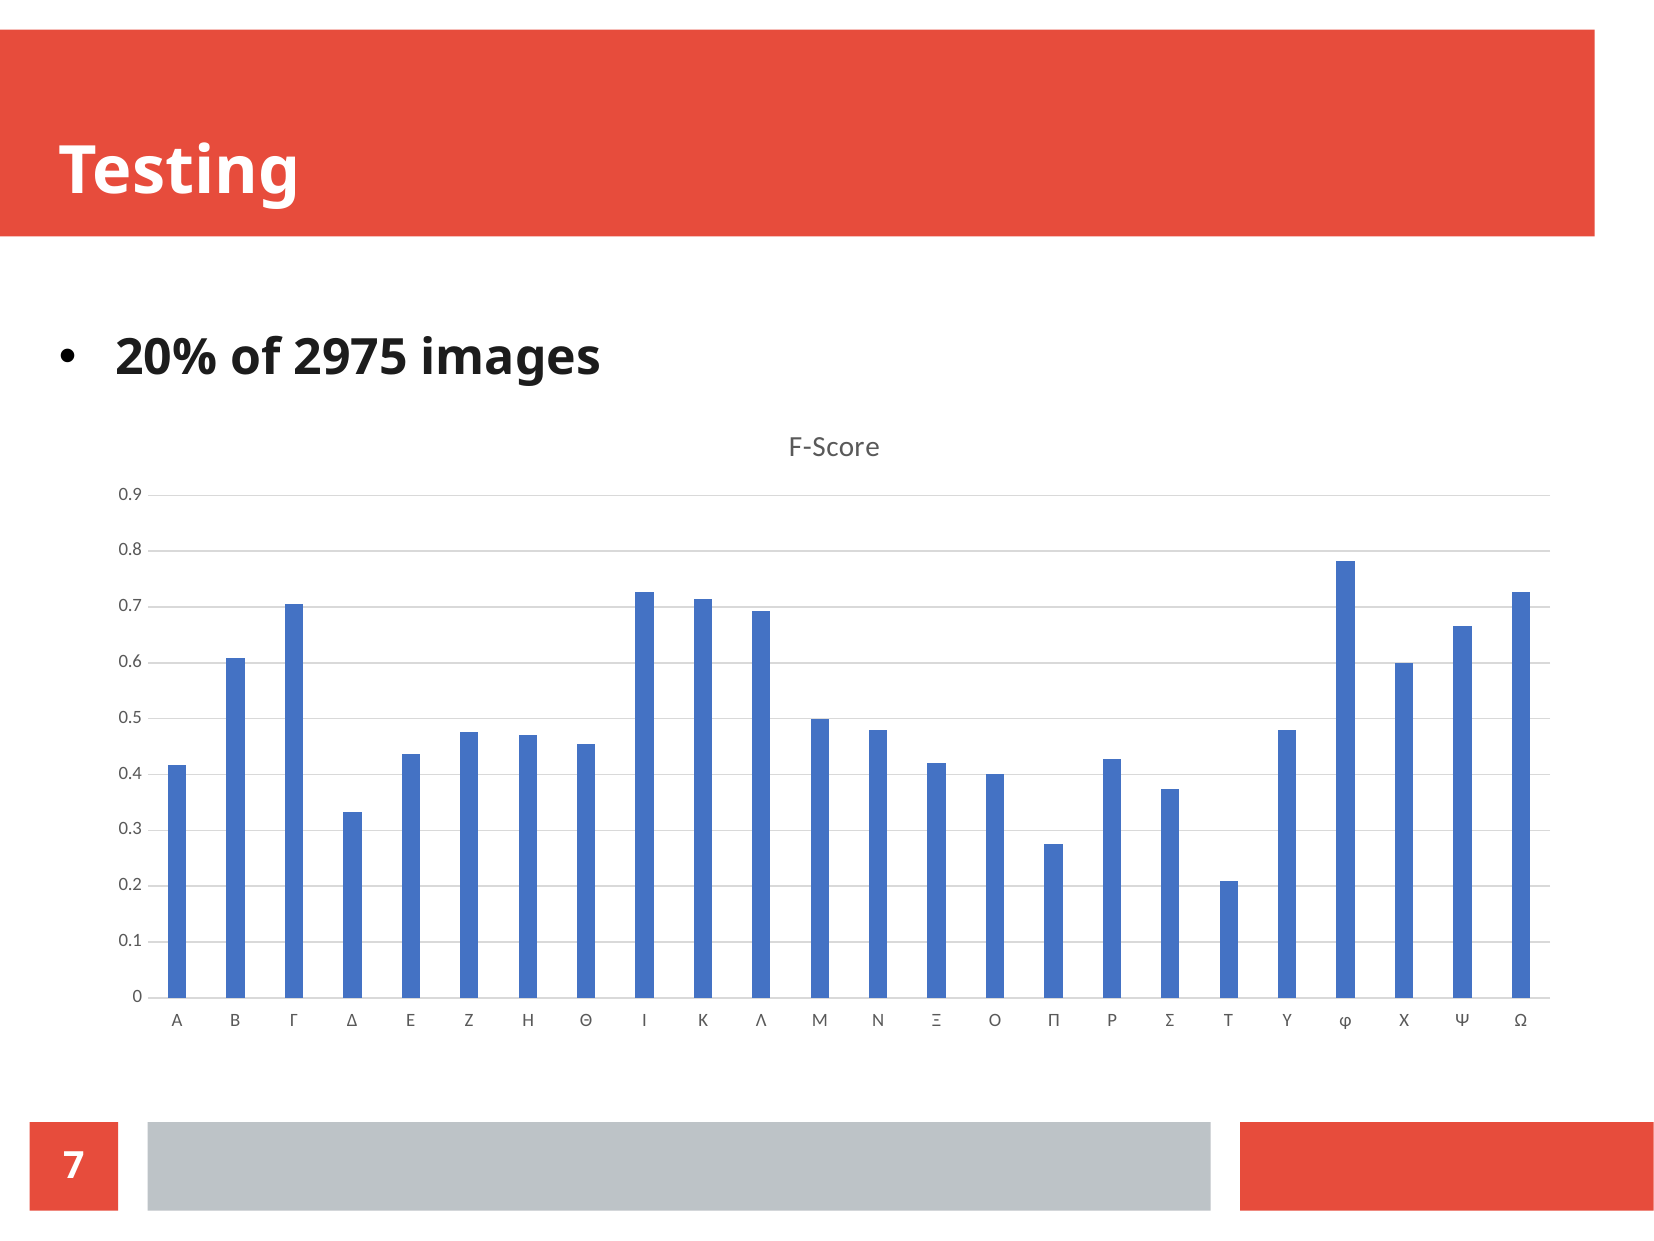

# Testing
20% of 2975 images
### Chart: F-Score
| Category | F-Score |
|---|---|
| A | 0.416666666666666 |
| B | 0.608695652173913 |
| Γ | 0.705882352941176 |
| Δ | 0.333333333333333 |
| Ε | 0.437499999999999 |
| Ζ | 0.476190476190476 |
| Η | 0.470588235294117 |
| Θ | 0.454545454545454 |
| Ι | 0.727272727272727 |
| Κ | 0.714285714285714 |
| Λ | 0.692307692307692 |
| Μ | 0.499999999999999 |
| Ν | 0.479999999999999 |
| Ξ | 0.421052631578947 |
| Ο | 0.4 |
| Π | 0.275862068965517 |
| Ρ | 0.428571428571428 |
| Σ | 0.374074074074074 |
| Τ | 0.208955223880597 |
| Υ | 0.48 |
| φ | 0.782608695652173 |
| Χ | 0.6 |
| Ψ | 0.666666666666666 |
| Ω | 0.727272727272727 |